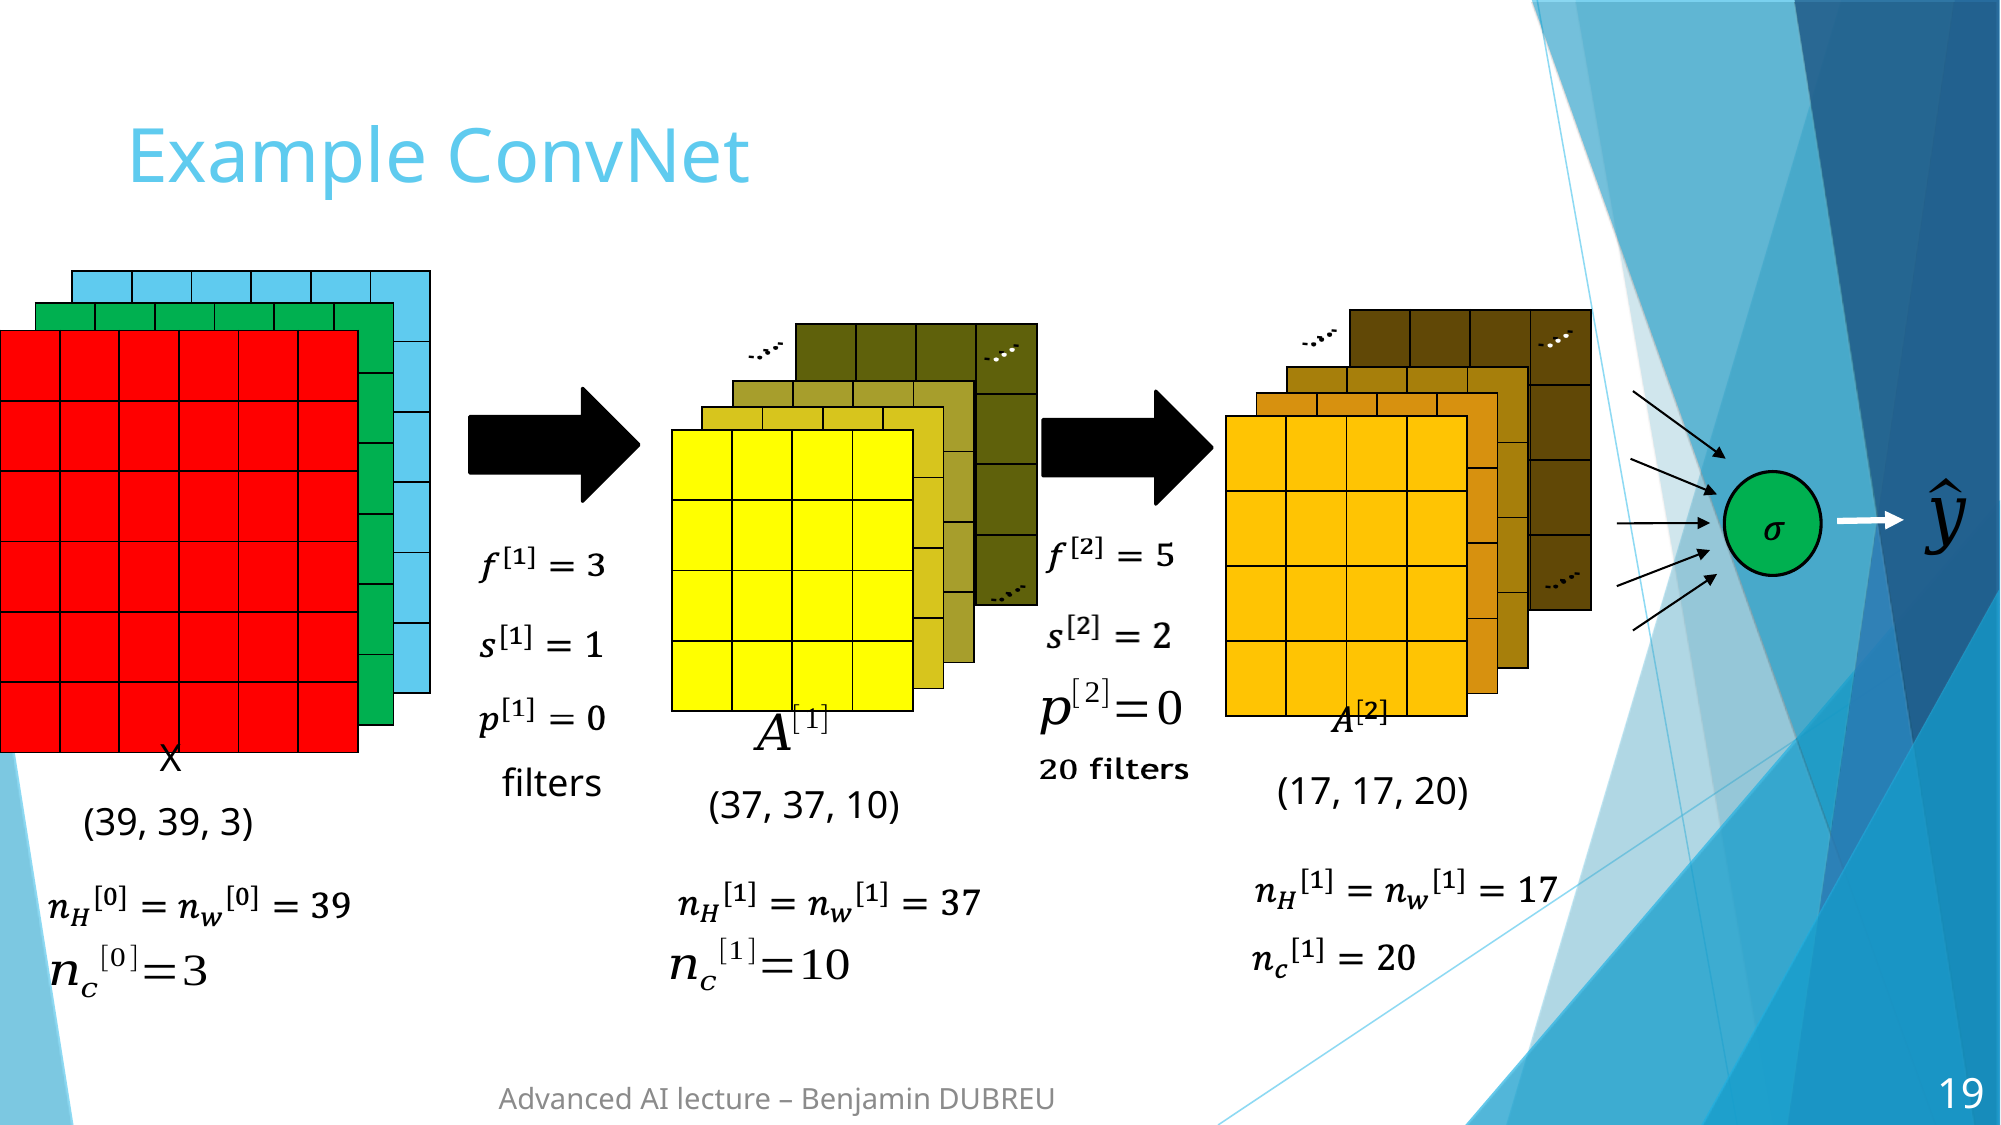

# Example ConvNet
| | | | | | |
| --- | --- | --- | --- | --- | --- |
| | | | | | |
| | | | | | |
| | | | | | |
| | | | | | |
| | | | | | |
| | | | | | |
| --- | --- | --- | --- | --- | --- |
| | | | | | |
| | | | | | |
| | | | | | |
| | | | | | |
| | | | | | |
| | | | |
| --- | --- | --- | --- |
| | | | |
| | | | |
| | | | |
| | | | |
| --- | --- | --- | --- |
| | | | |
| | | | |
| | | | |
| | | | | | |
| --- | --- | --- | --- | --- | --- |
| | | | | | |
| | | | | | |
| | | | | | |
| | | | | | |
| | | | | | |
| | | | |
| --- | --- | --- | --- |
| | | | |
| | | | |
| | | | |
| | | | |
| --- | --- | --- | --- |
| | | | |
| | | | |
| | | | |
| | | | |
| --- | --- | --- | --- |
| | | | |
| | | | |
| | | | |
| | | | |
| --- | --- | --- | --- |
| | | | |
| | | | |
| | | | |
| | | | |
| --- | --- | --- | --- |
| | | | |
| | | | |
| | | | |
| | | | |
| --- | --- | --- | --- |
| | | | |
| | | | |
| | | | |
X
 filters
(17, 17, 20)
(37, 37, 10)
(39, 39, 3)
Advanced AI lecture – Benjamin DUBREU